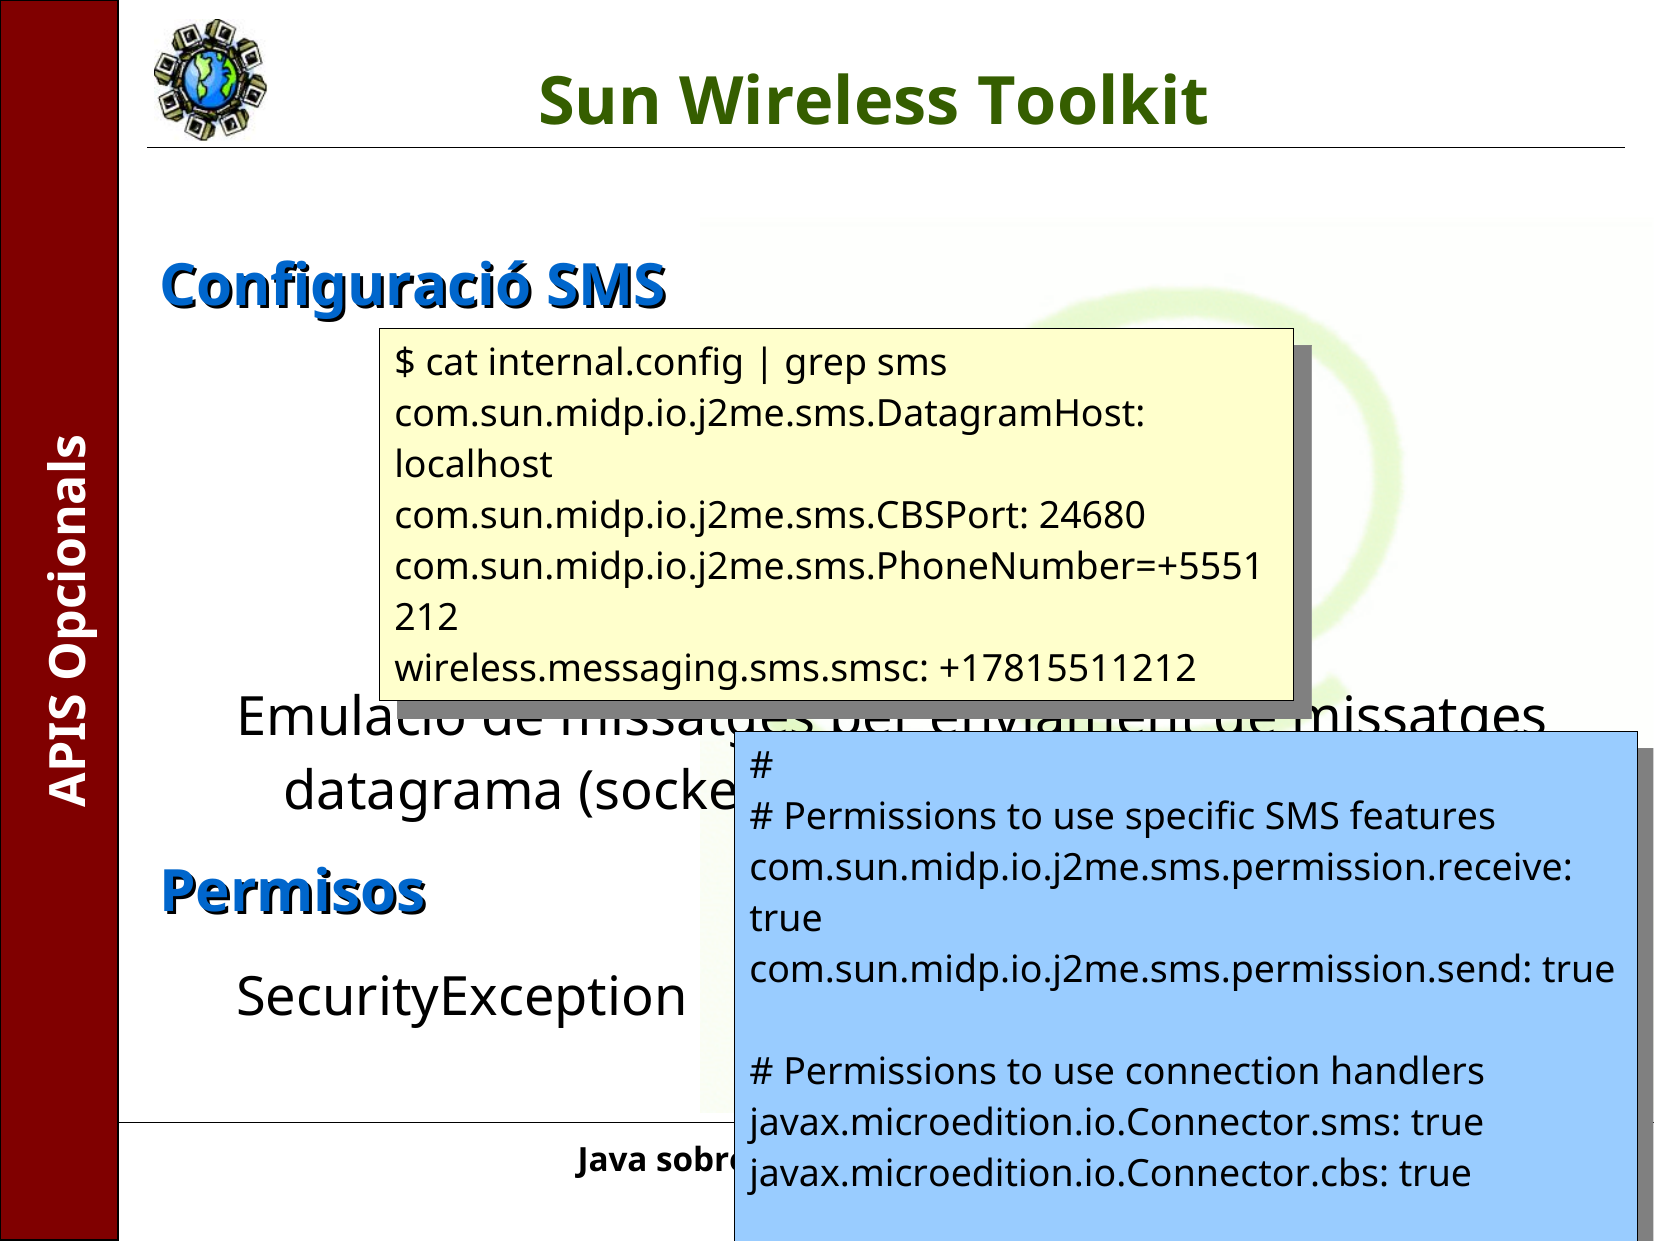

# Sun Wireless Toolkit
Configuració SMS
Emulació de missatges per enviament de missatges datagrama (sockets)
Permisos
SecurityException
$ cat internal.config | grep sms
com.sun.midp.io.j2me.sms.DatagramHost: localhost
com.sun.midp.io.j2me.sms.CBSPort: 24680
com.sun.midp.io.j2me.sms.PhoneNumber=+5551212
wireless.messaging.sms.smsc: +17815511212
#
# Permissions to use specific SMS features
com.sun.midp.io.j2me.sms.permission.receive: true
com.sun.midp.io.j2me.sms.permission.send: true
# Permissions to use connection handlers
javax.microedition.io.Connector.sms: true
javax.microedition.io.Connector.cbs: true